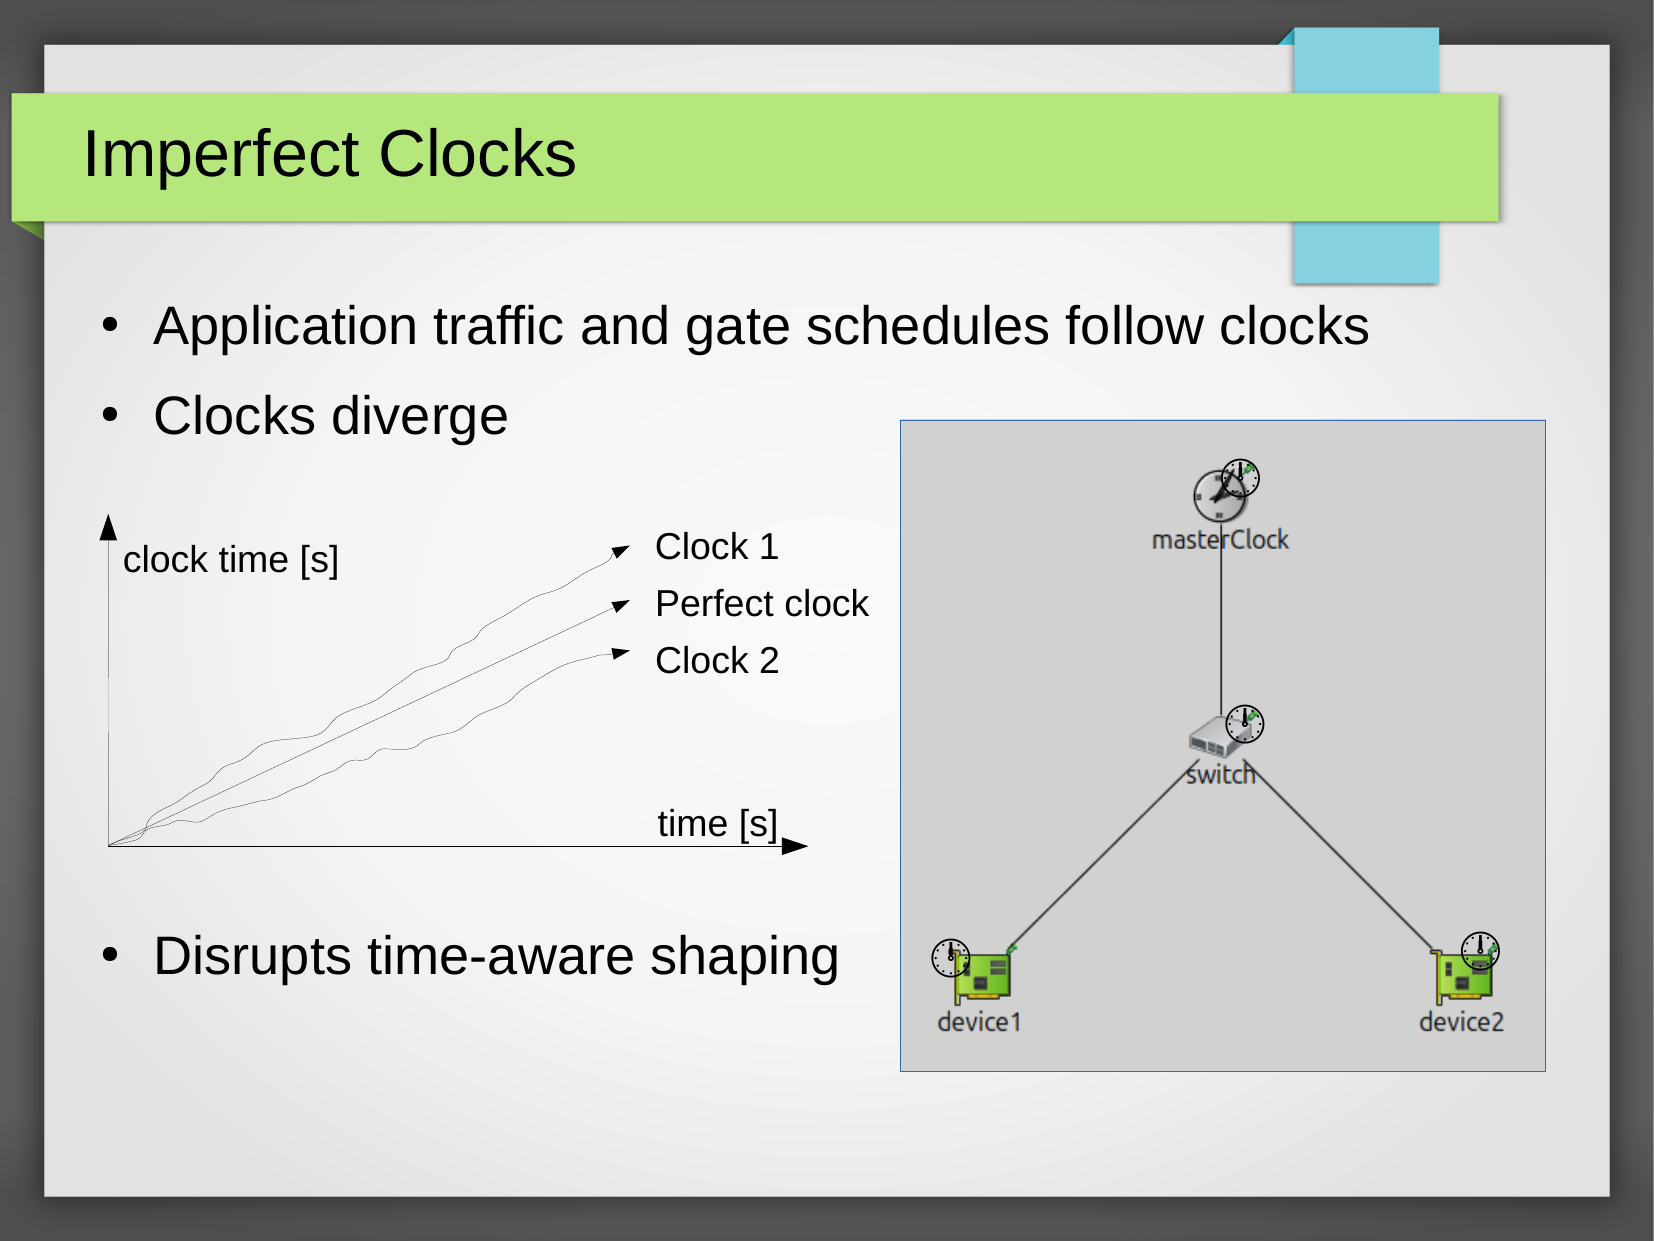

# Imperfect Clocks
Application traffic and gate schedules follow clocks
Clocks diverge
Disrupts time-aware shaping
🕛
Clock 1
clock time [s]
Perfect clock
Clock 2
🕛
time [s]
🕛
🕛